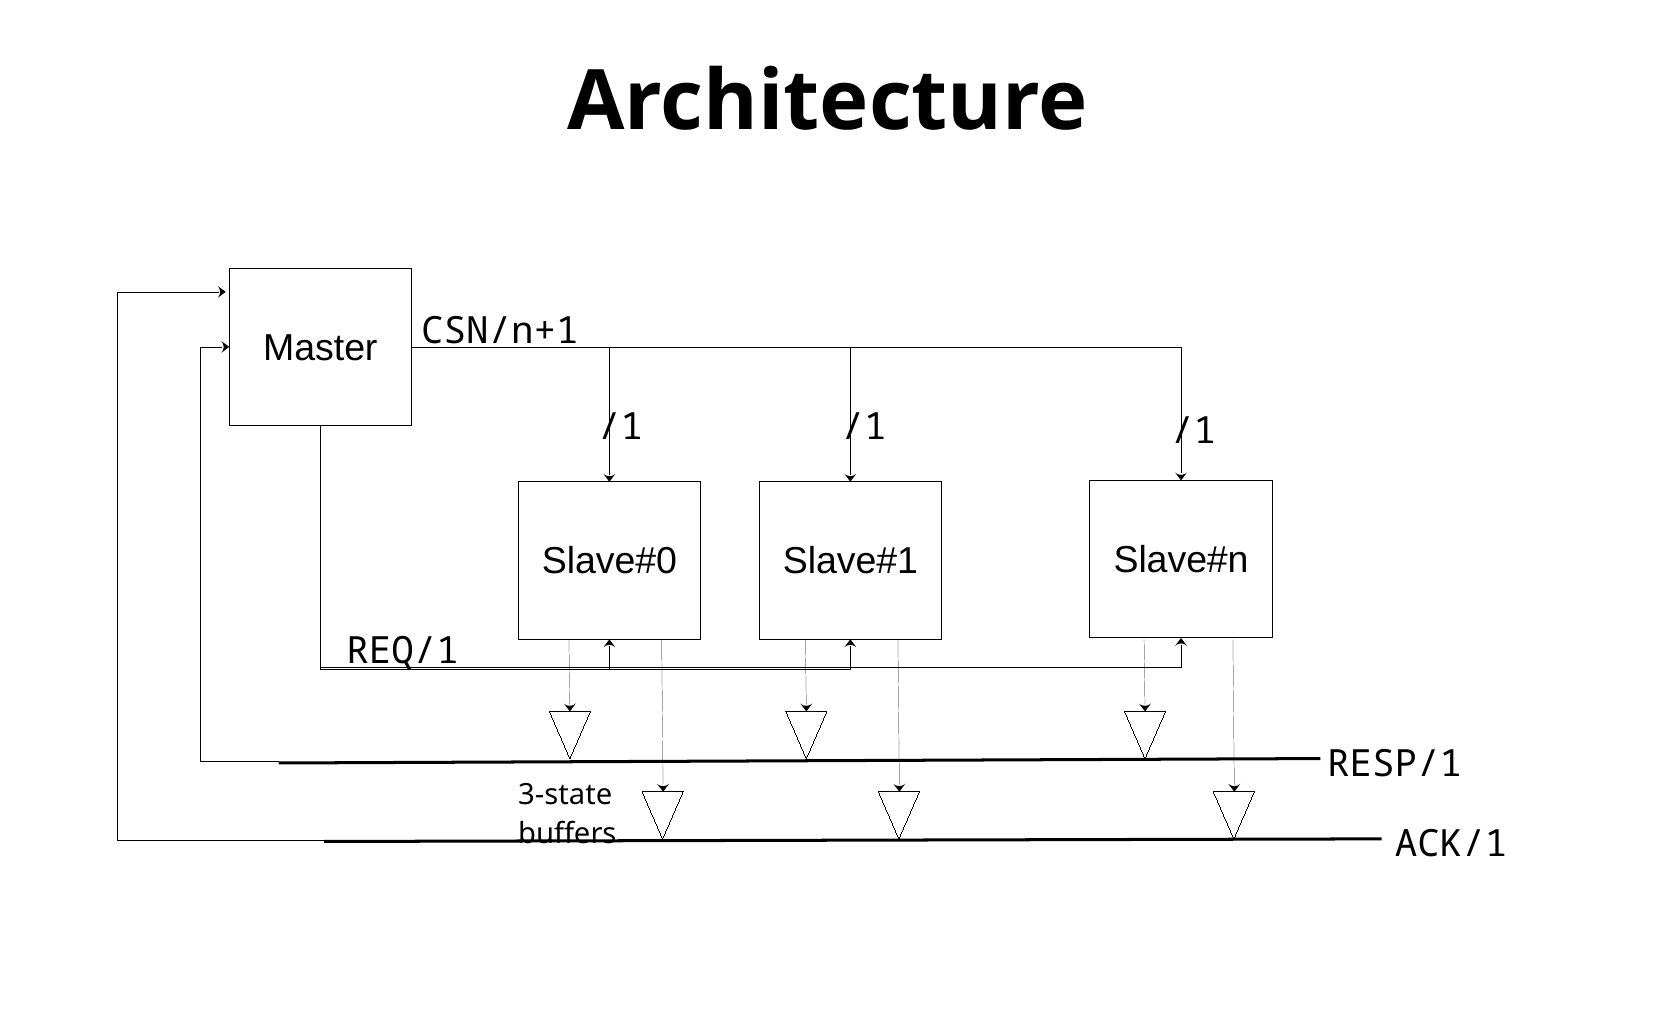

# Architecture
Master
CSN/n+1
/1
/1
/1
Slave#n
Slave#1
Slave#0
REQ/1
RESP/1
3-state
buffers
ACK/1